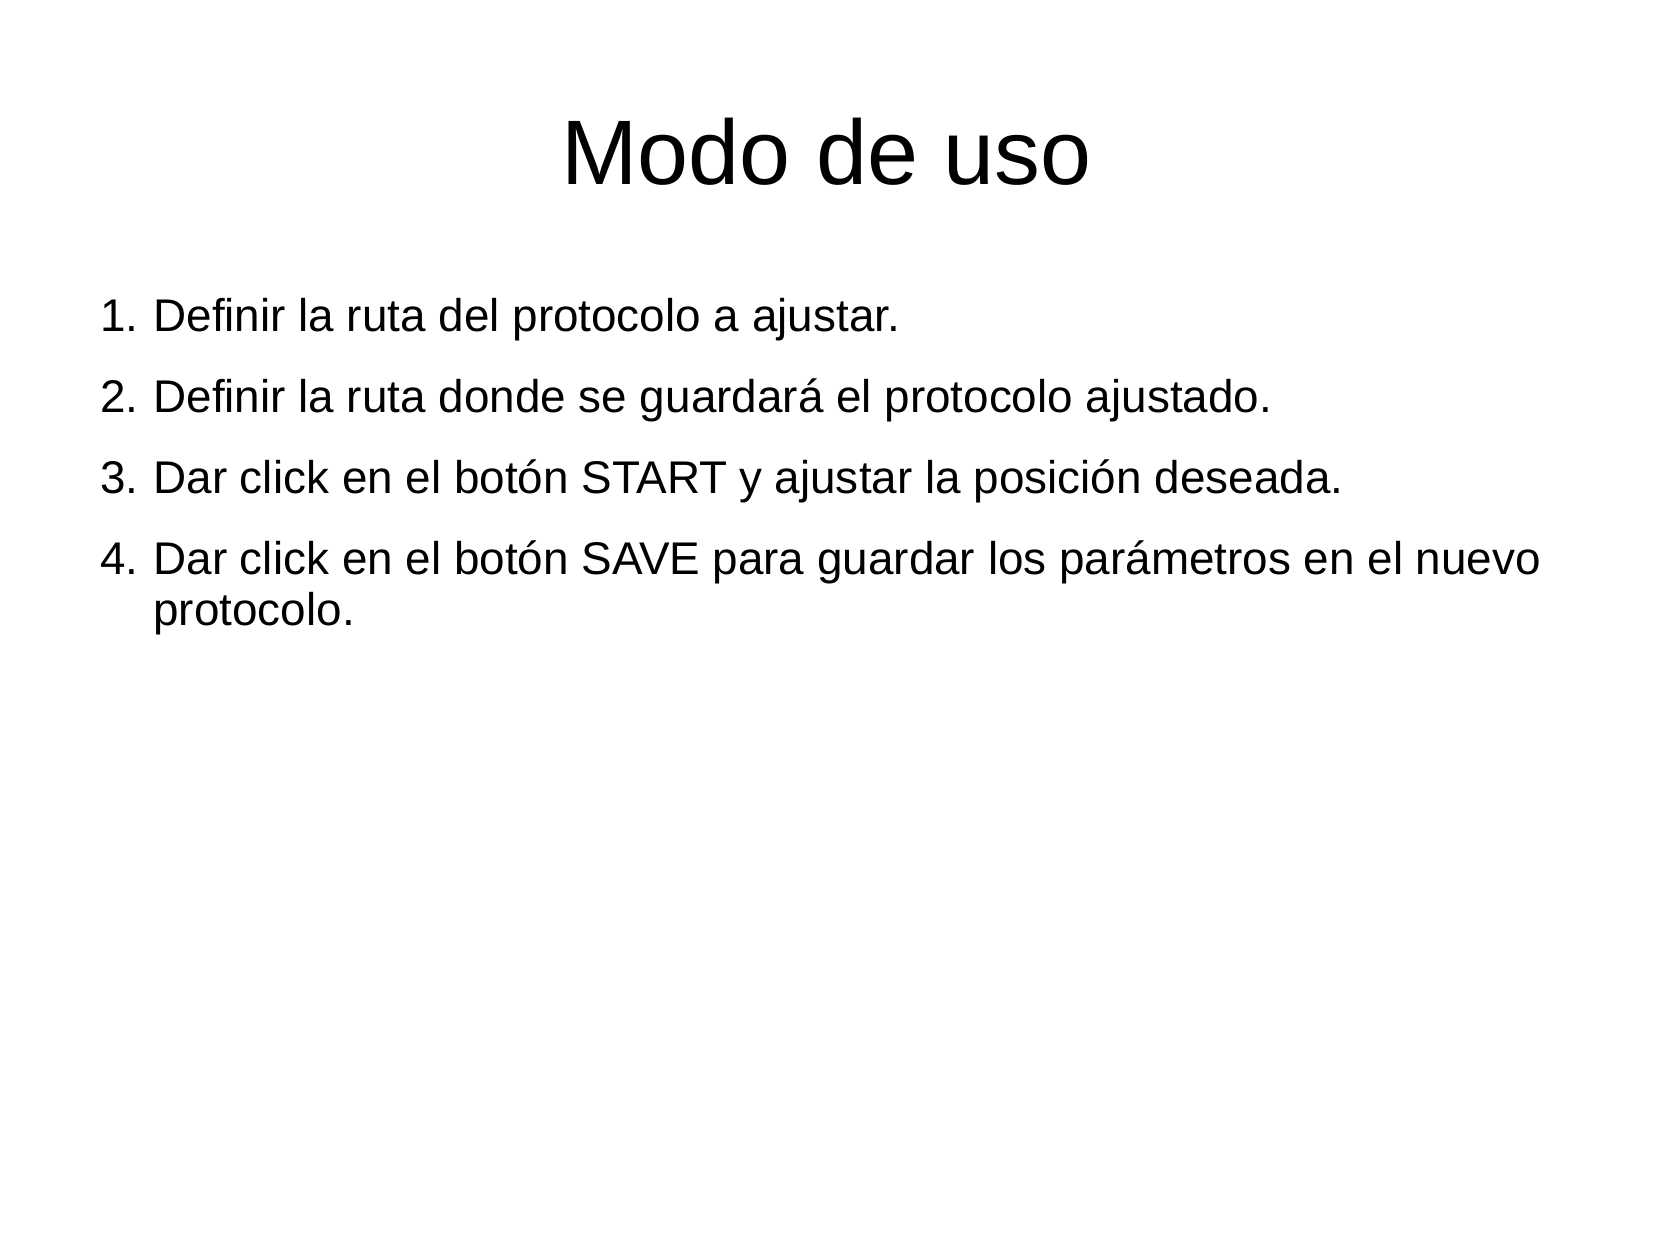

# Modo de uso
Definir la ruta del protocolo a ajustar.
Definir la ruta donde se guardará el protocolo ajustado.
Dar click en el botón START y ajustar la posición deseada.
Dar click en el botón SAVE para guardar los parámetros en el nuevo protocolo.